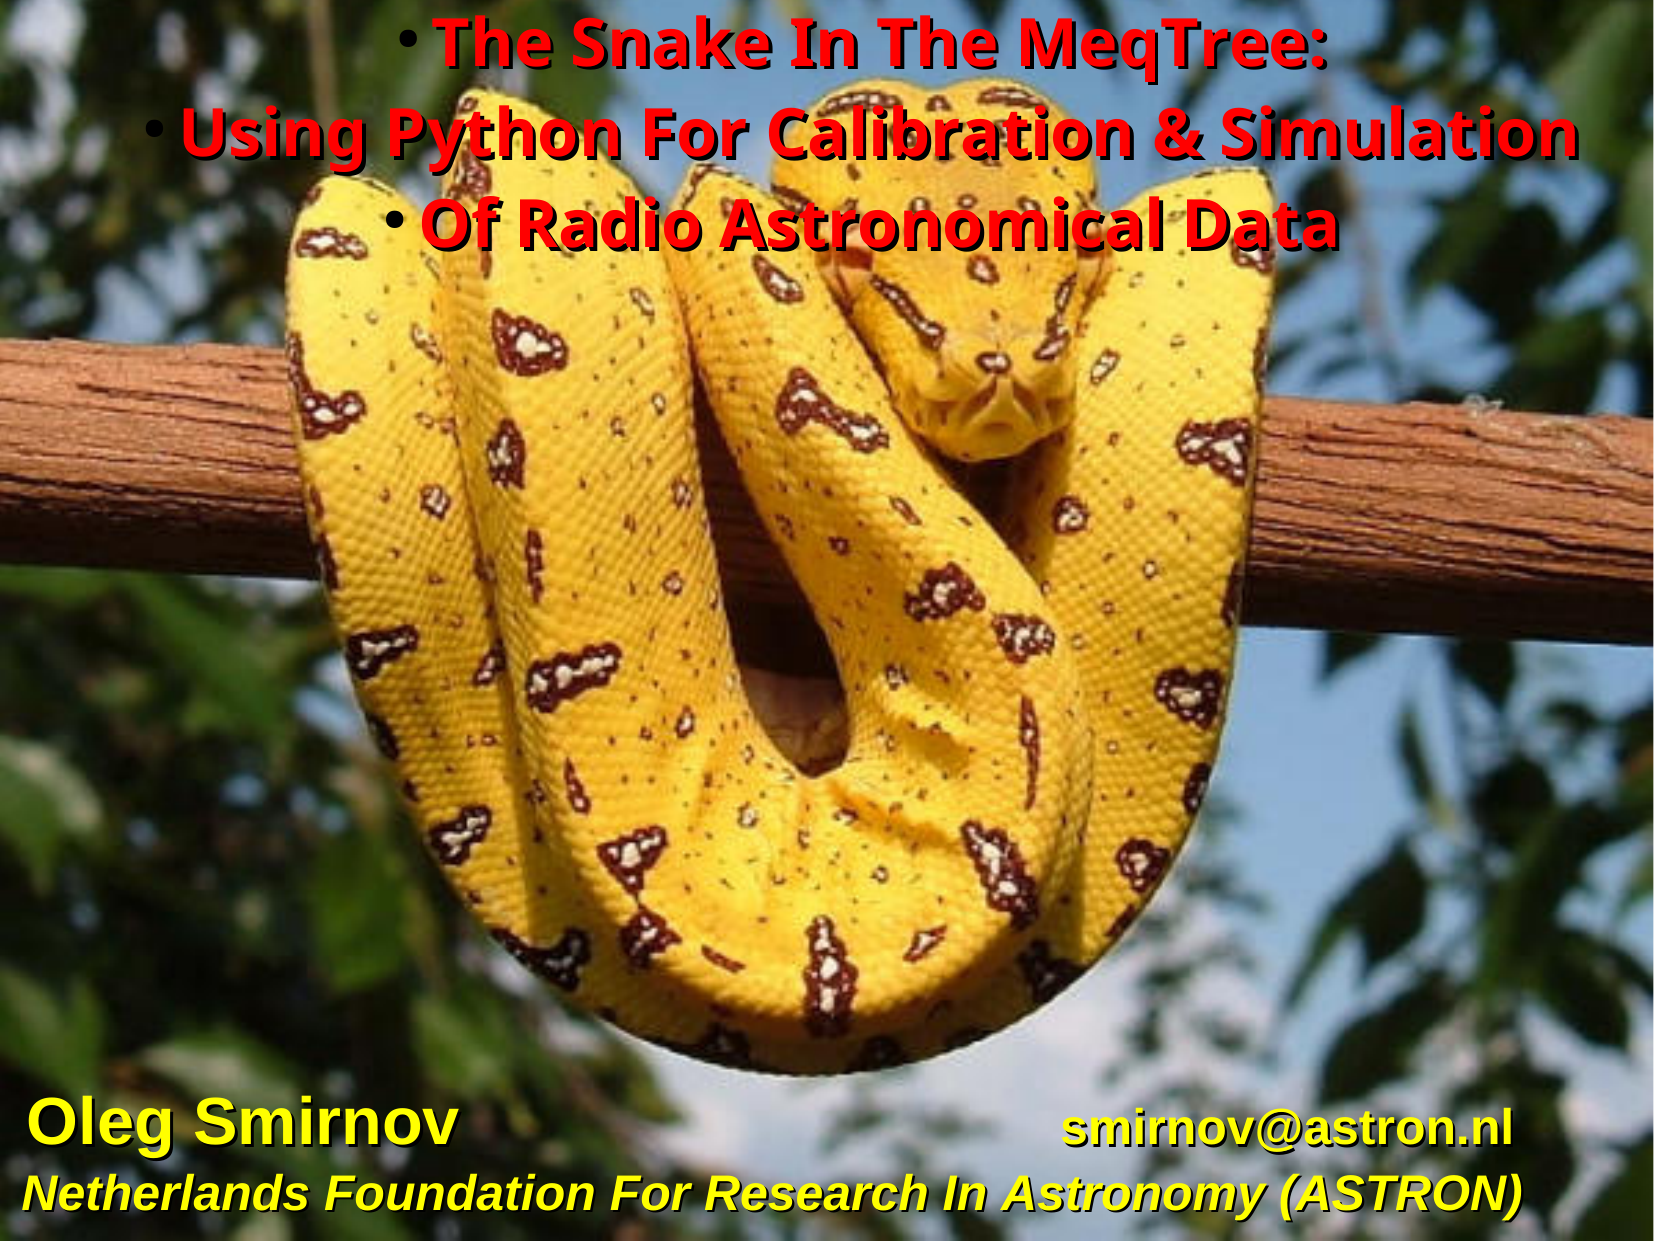

# The Snake In The MeqTree:
Using Python For Calibration & Simulation
Of Radio Astronomical Data
Oleg Smirnov									smirnov@astron.nl
Netherlands Foundation For Research In Astronomy (ASTRON)